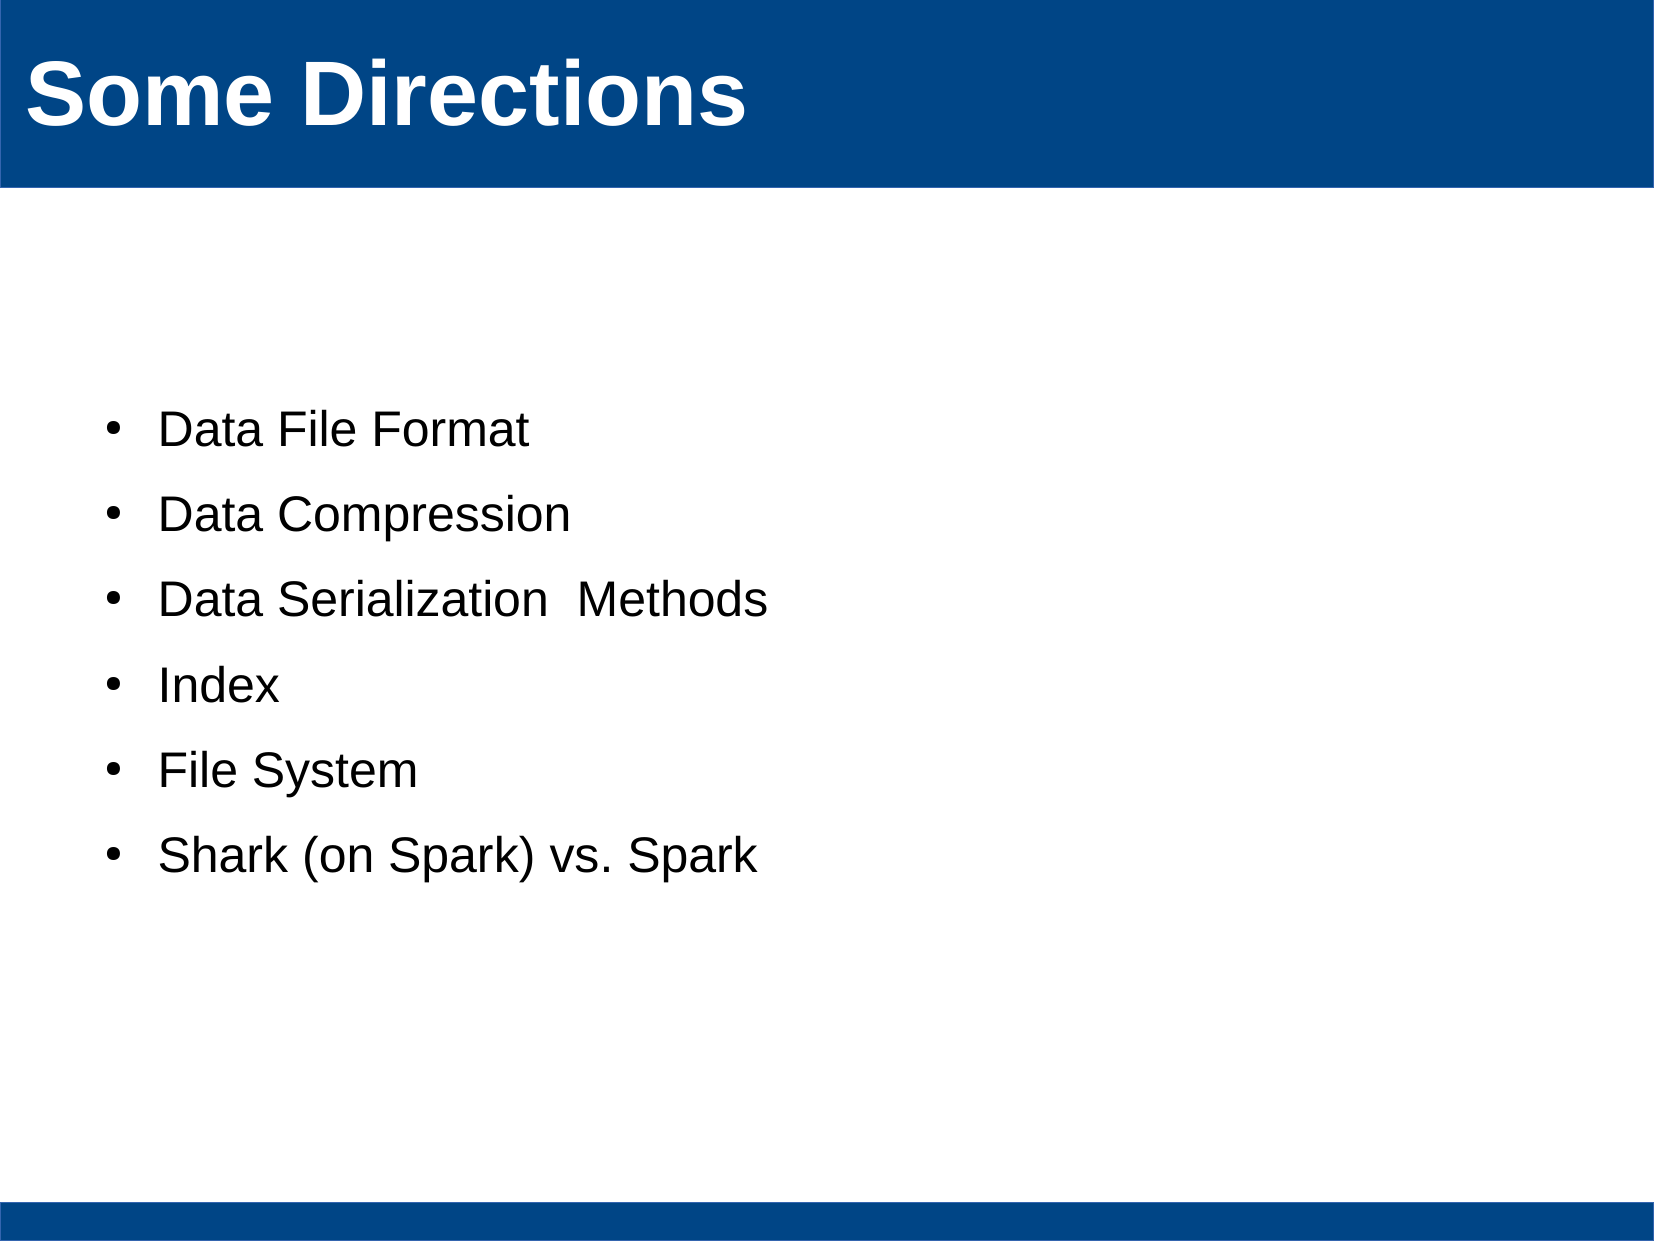

# Some Directions
Data File Format
Data Compression
Data Serialization Methods
Index
File System
Shark (on Spark) vs. Spark